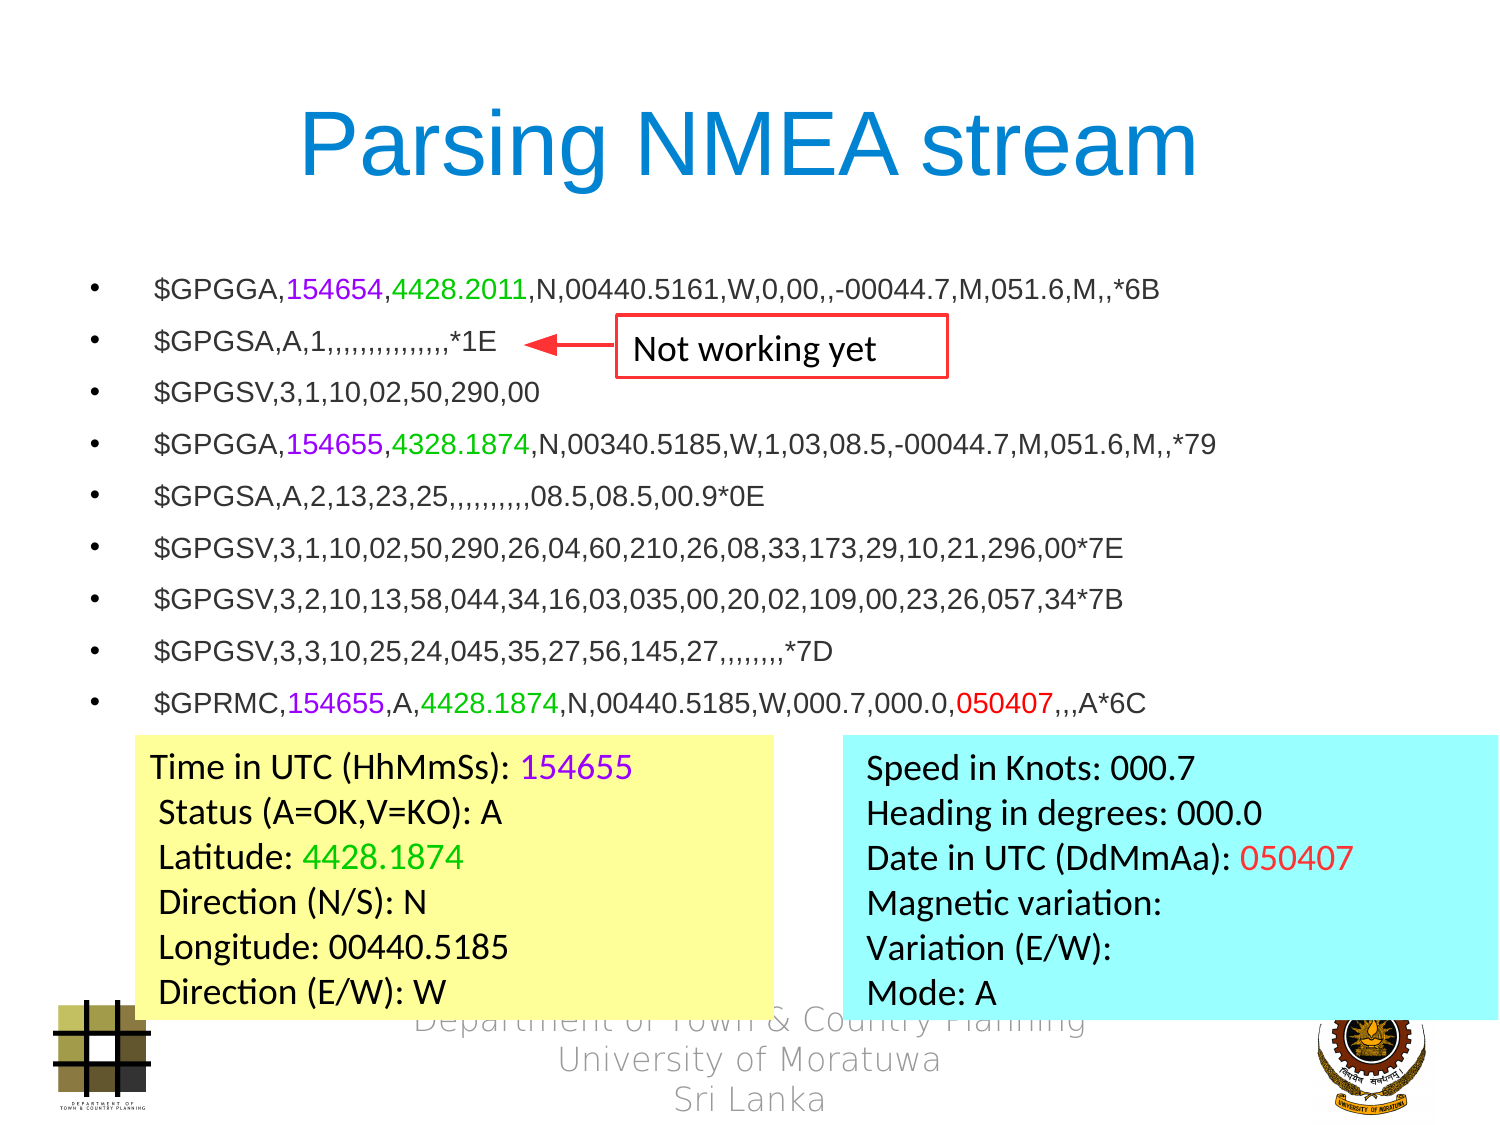

# Parsing NMEA stream
 $GPGGA,154654,4428.2011,N,00440.5161,W,0,00,,-00044.7,M,051.6,M,,*6B
 $GPGSA,A,1,,,,,,,,,,,,,,,*1E
 $GPGSV,3,1,10,02,50,290,00
 $GPGGA,154655,4328.1874,N,00340.5185,W,1,03,08.5,-00044.7,M,051.6,M,,*79
 $GPGSA,A,2,13,23,25,,,,,,,,,,08.5,08.5,00.9*0E
 $GPGSV,3,1,10,02,50,290,26,04,60,210,26,08,33,173,29,10,21,296,00*7E
 $GPGSV,3,2,10,13,58,044,34,16,03,035,00,20,02,109,00,23,26,057,34*7B
 $GPGSV,3,3,10,25,24,045,35,27,56,145,27,,,,,,,,*7D
 $GPRMC,154655,A,4428.1874,N,00440.5185,W,000.7,000.0,050407,,,A*6C
Not working yet
Time in UTC (HhMmSs): 154655
 Status (A=OK,V=KO): A
 Latitude: 4428.1874
 Direction (N/S): N
 Longitude: 00440.5185
 Direction (E/W): W
 Speed in Knots: 000.7
 Heading in degrees: 000.0
 Date in UTC (DdMmAa): 050407
 Magnetic variation:
 Variation (E/W):
 Mode: A